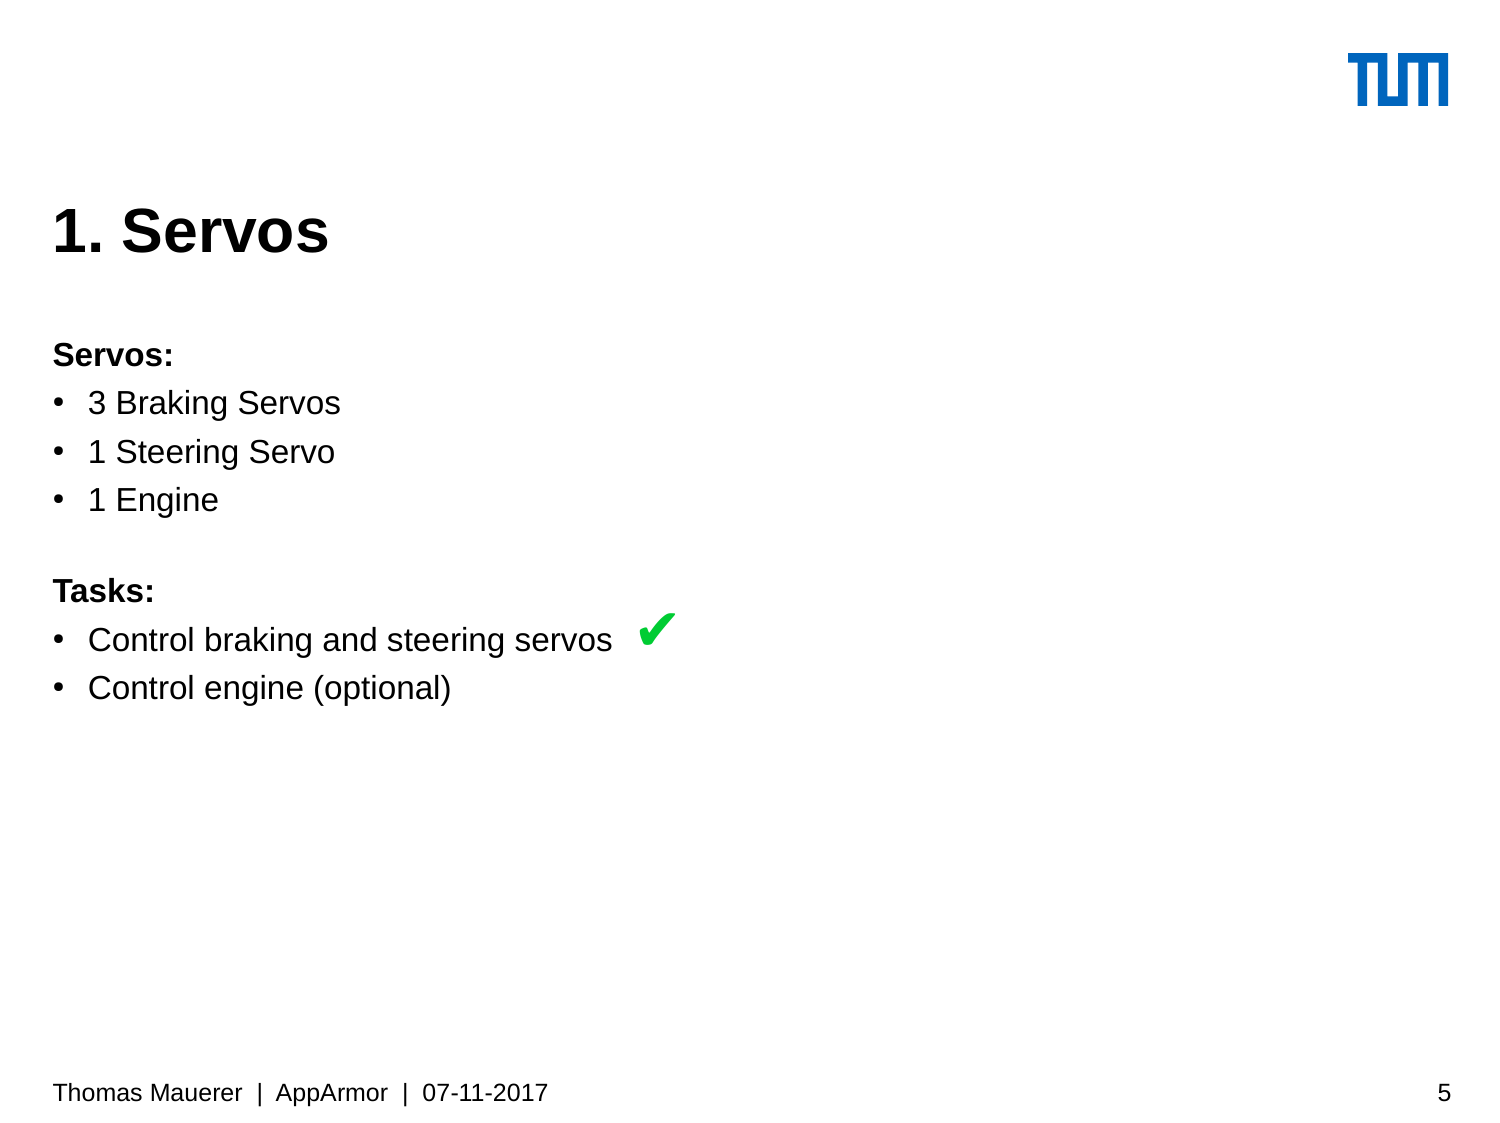

# 1. Servos
Servos:
3 Braking Servos
1 Steering Servo
1 Engine
Tasks:
Control braking and steering servos
Control engine (optional)
✔
Thomas Mauerer | AppArmor | 07-11-2017
5